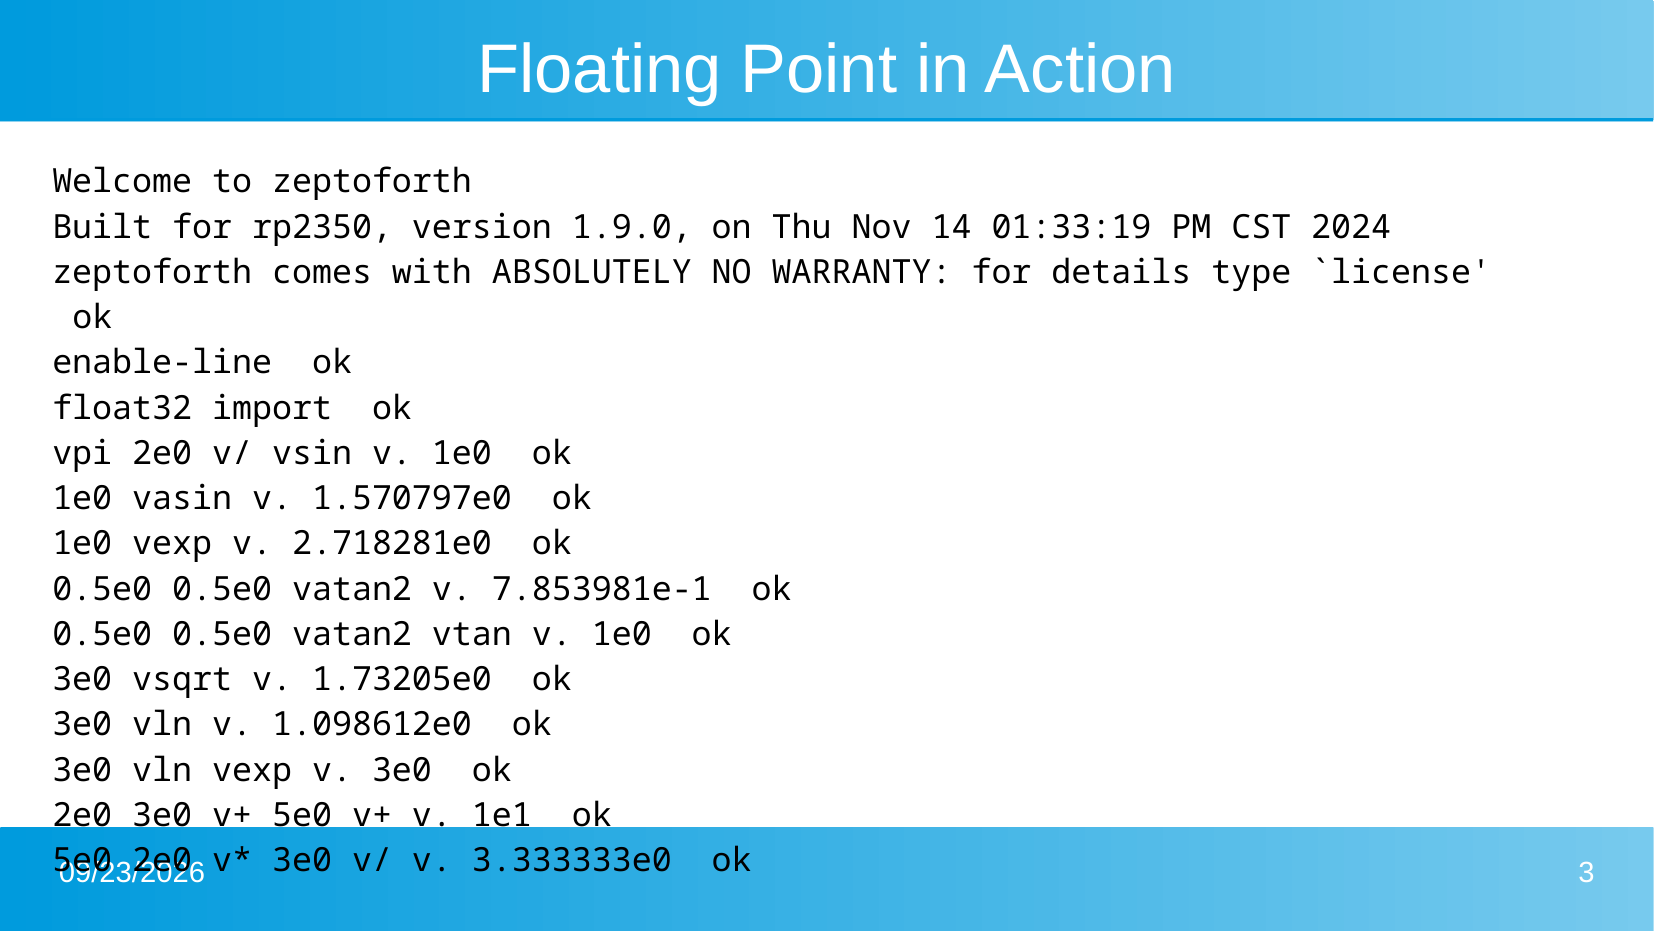

# Floating Point in Action
Welcome to zeptoforth
Built for rp2350, version 1.9.0, on Thu Nov 14 01:33:19 PM CST 2024
zeptoforth comes with ABSOLUTELY NO WARRANTY: for details type `license'
 ok
enable-line ok
float32 import ok
vpi 2e0 v/ vsin v. 1e0 ok
1e0 vasin v. 1.570797e0 ok
1e0 vexp v. 2.718281e0 ok
0.5e0 0.5e0 vatan2 v. 7.853981e-1 ok
0.5e0 0.5e0 vatan2 vtan v. 1e0 ok
3e0 vsqrt v. 1.73205e0 ok
3e0 vln v. 1.098612e0 ok
3e0 vln vexp v. 3e0 ok
2e0 3e0 v+ 5e0 v+ v. 1e1 ok
5e0 2e0 v* 3e0 v/ v. 3.333333e0 ok
3